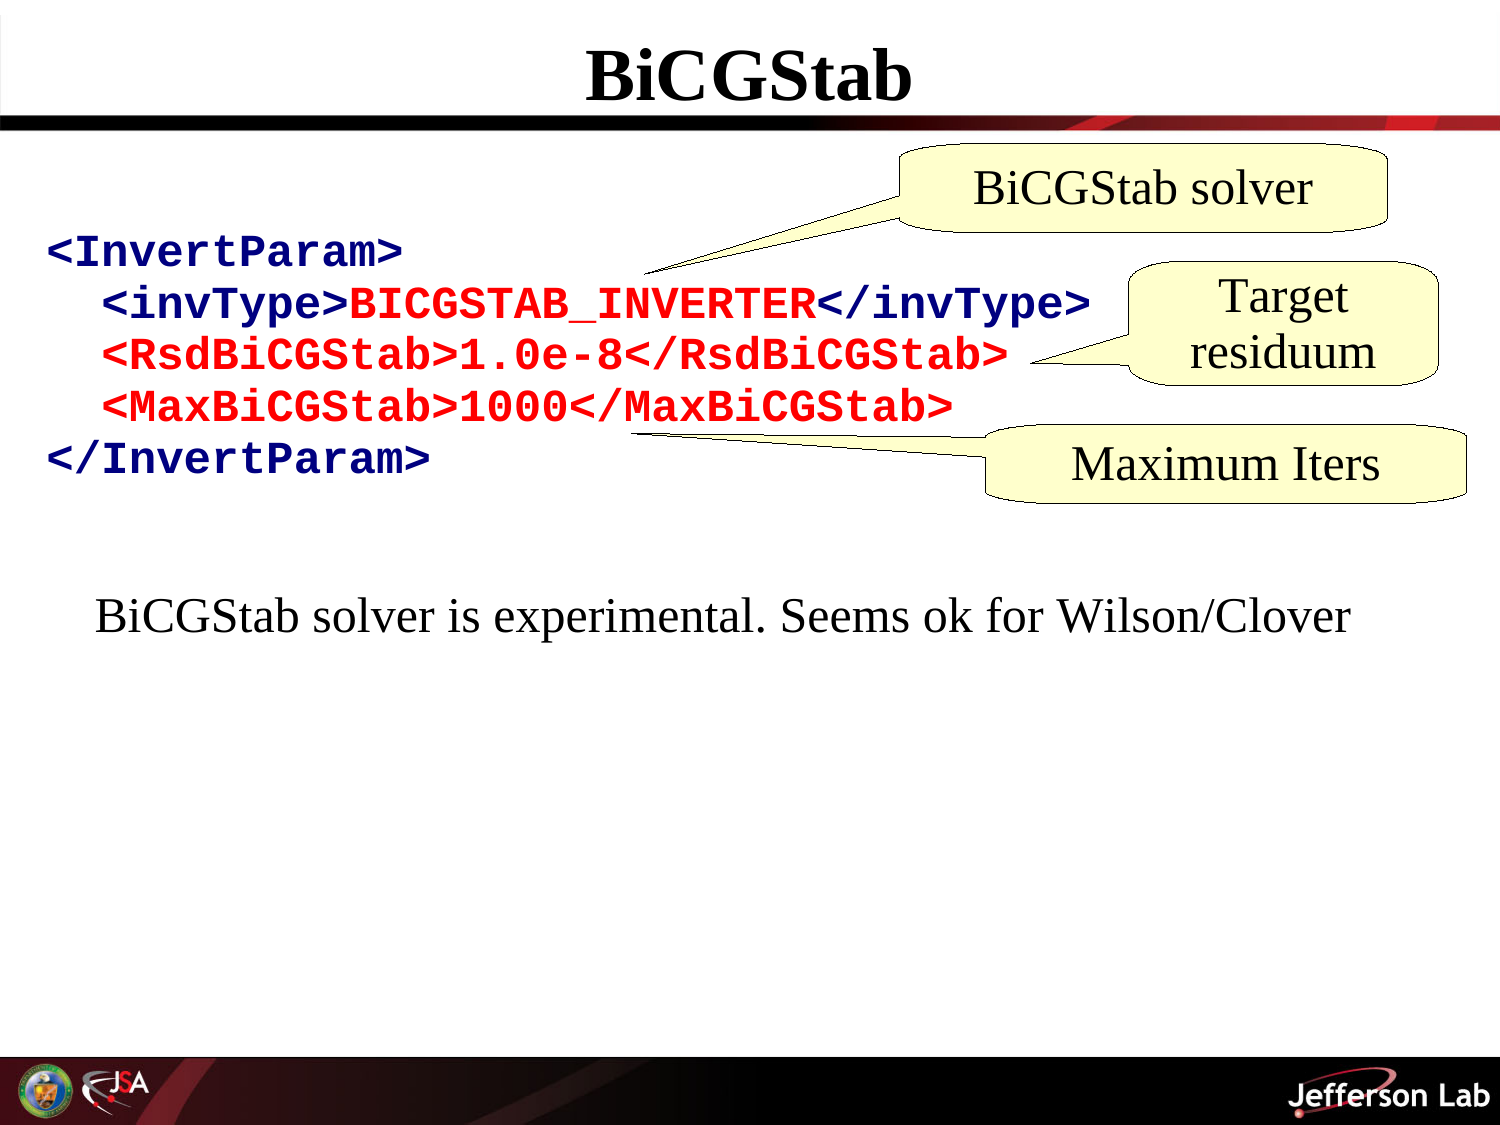

# BiCGStab
BiCGStab solver
<InvertParam>
 <invType>BICGSTAB_INVERTER</invType>
 <RsdBiCGStab>1.0e-8</RsdBiCGStab>
 <MaxBiCGStab>1000</MaxBiCGStab>
</InvertParam>
Target residuum
Maximum Iters
BiCGStab solver is experimental. Seems ok for Wilson/Clover